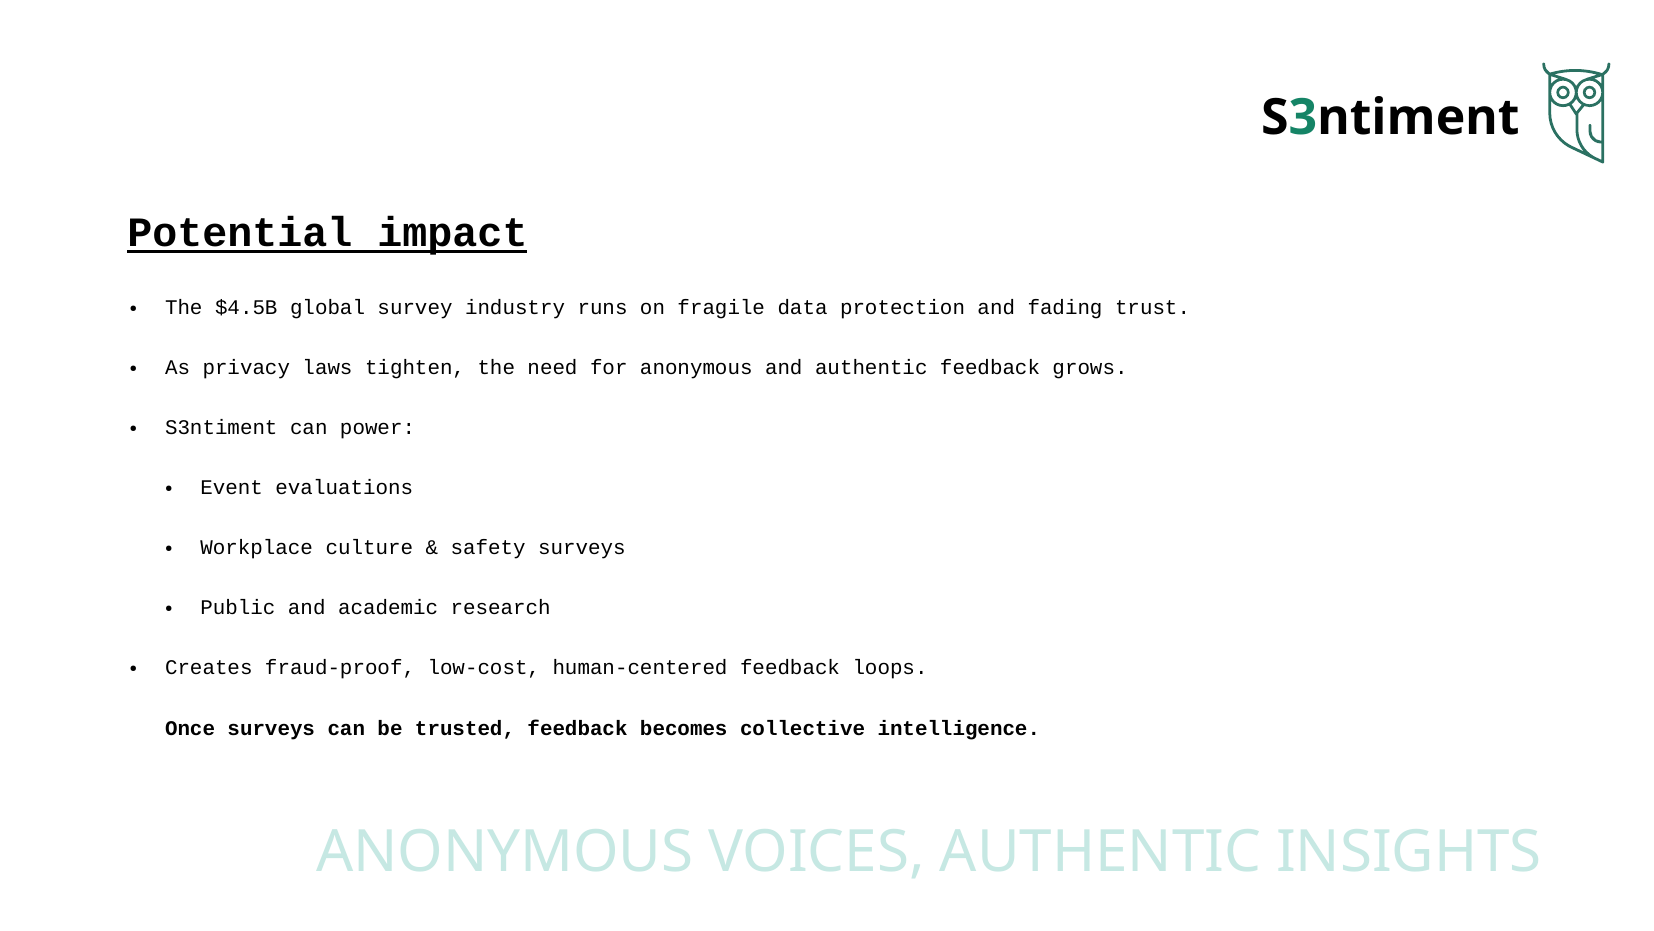

# S3ntiment
Potential impact
The $4.5B global survey industry runs on fragile data protection and fading trust.
As privacy laws tighten, the need for anonymous and authentic feedback grows.
S3ntiment can power:
Event evaluations
Workplace culture & safety surveys
Public and academic research
Creates fraud-proof, low-cost, human-centered feedback loops.
Once surveys can be trusted, feedback becomes collective intelligence.
ANONYMOUS VOICES, AUTHENTIC INSIGHTS